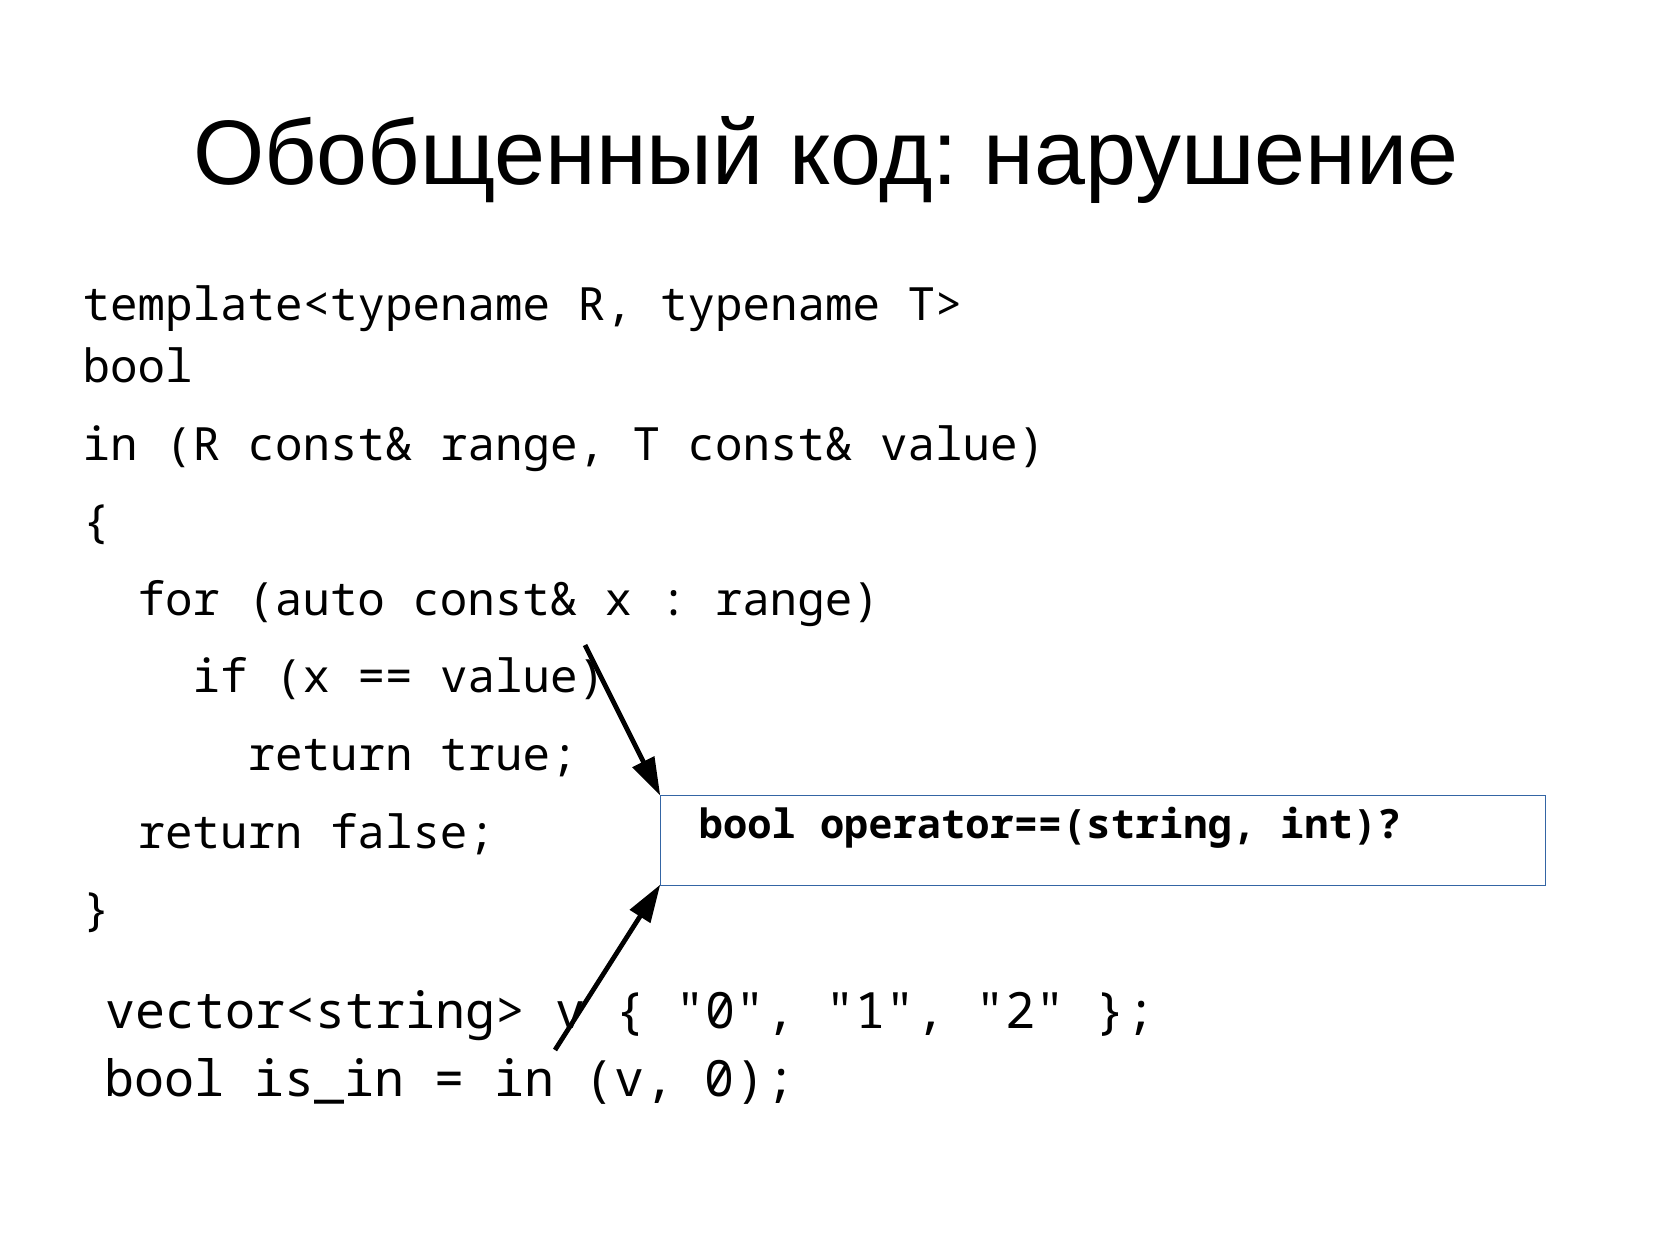

# Обобщенный код: нарушение
template<typename R, typename T> bool
in (R const& range, T const& value)
{
 for (auto const& x : range)
 if (x == value)
 return true;
 return false;
}
bool operator==(string, int)?
vector<string> v { "0", "1", "2" };
bool is_in = in (v, 0);